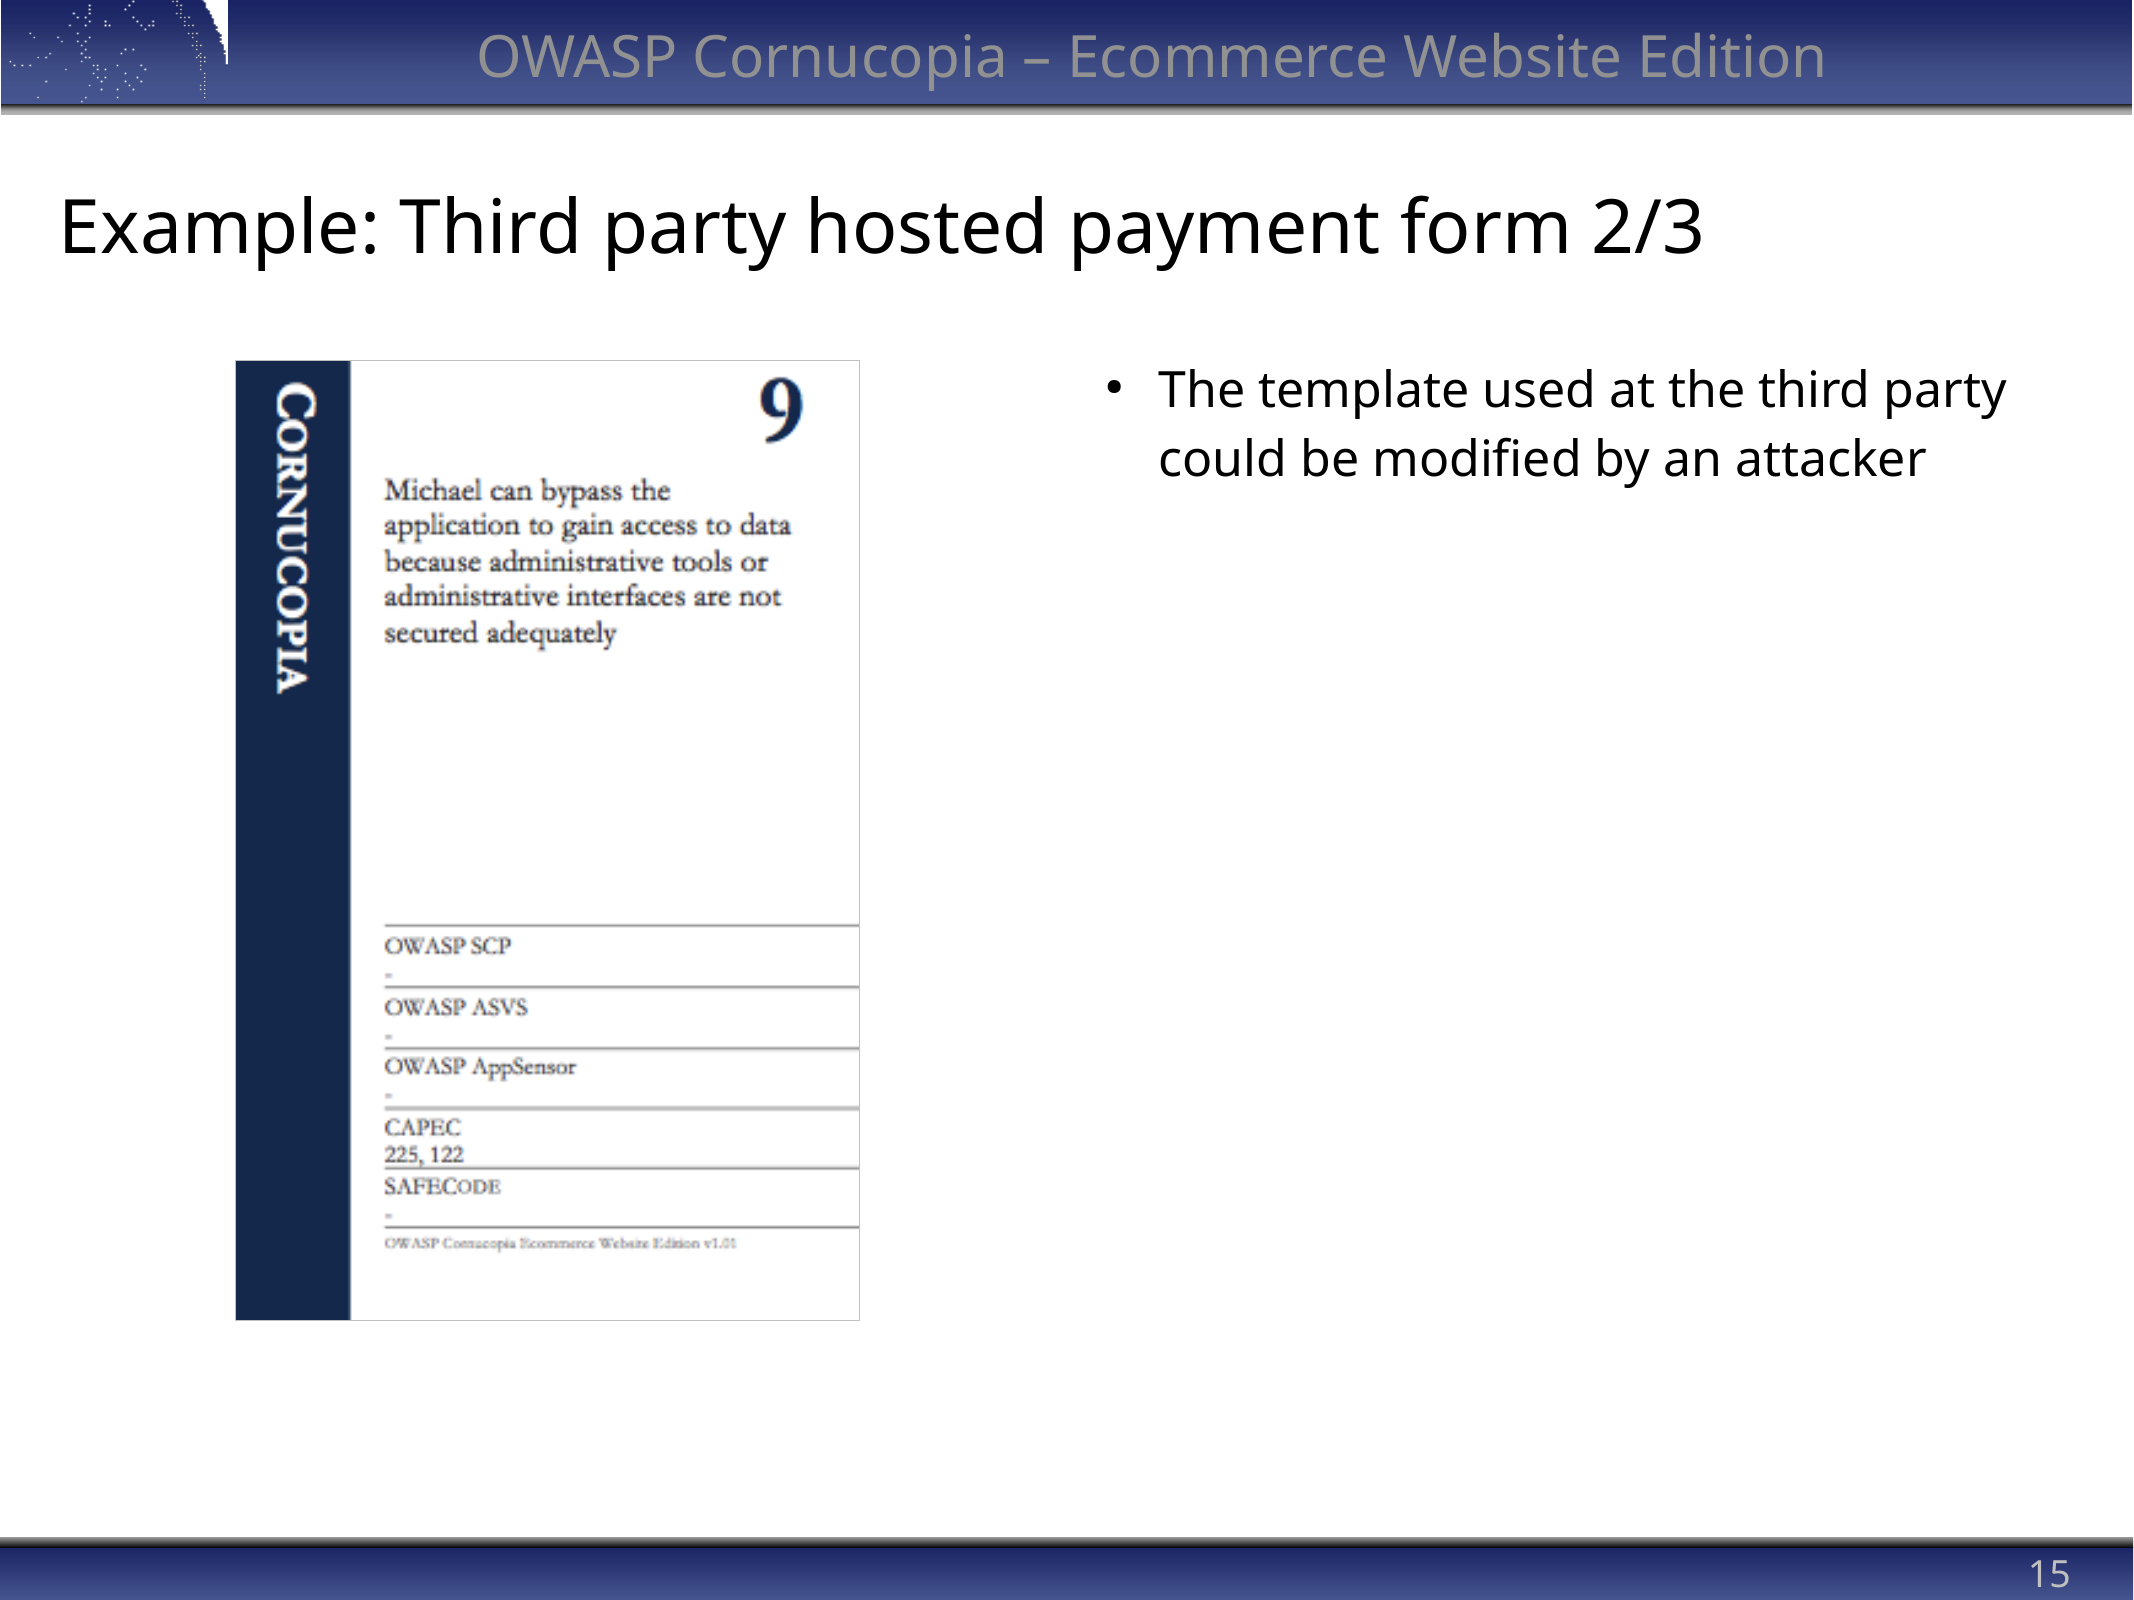

# Example: Third party hosted payment form 2/3
The template used at the third party could be modified by an attacker